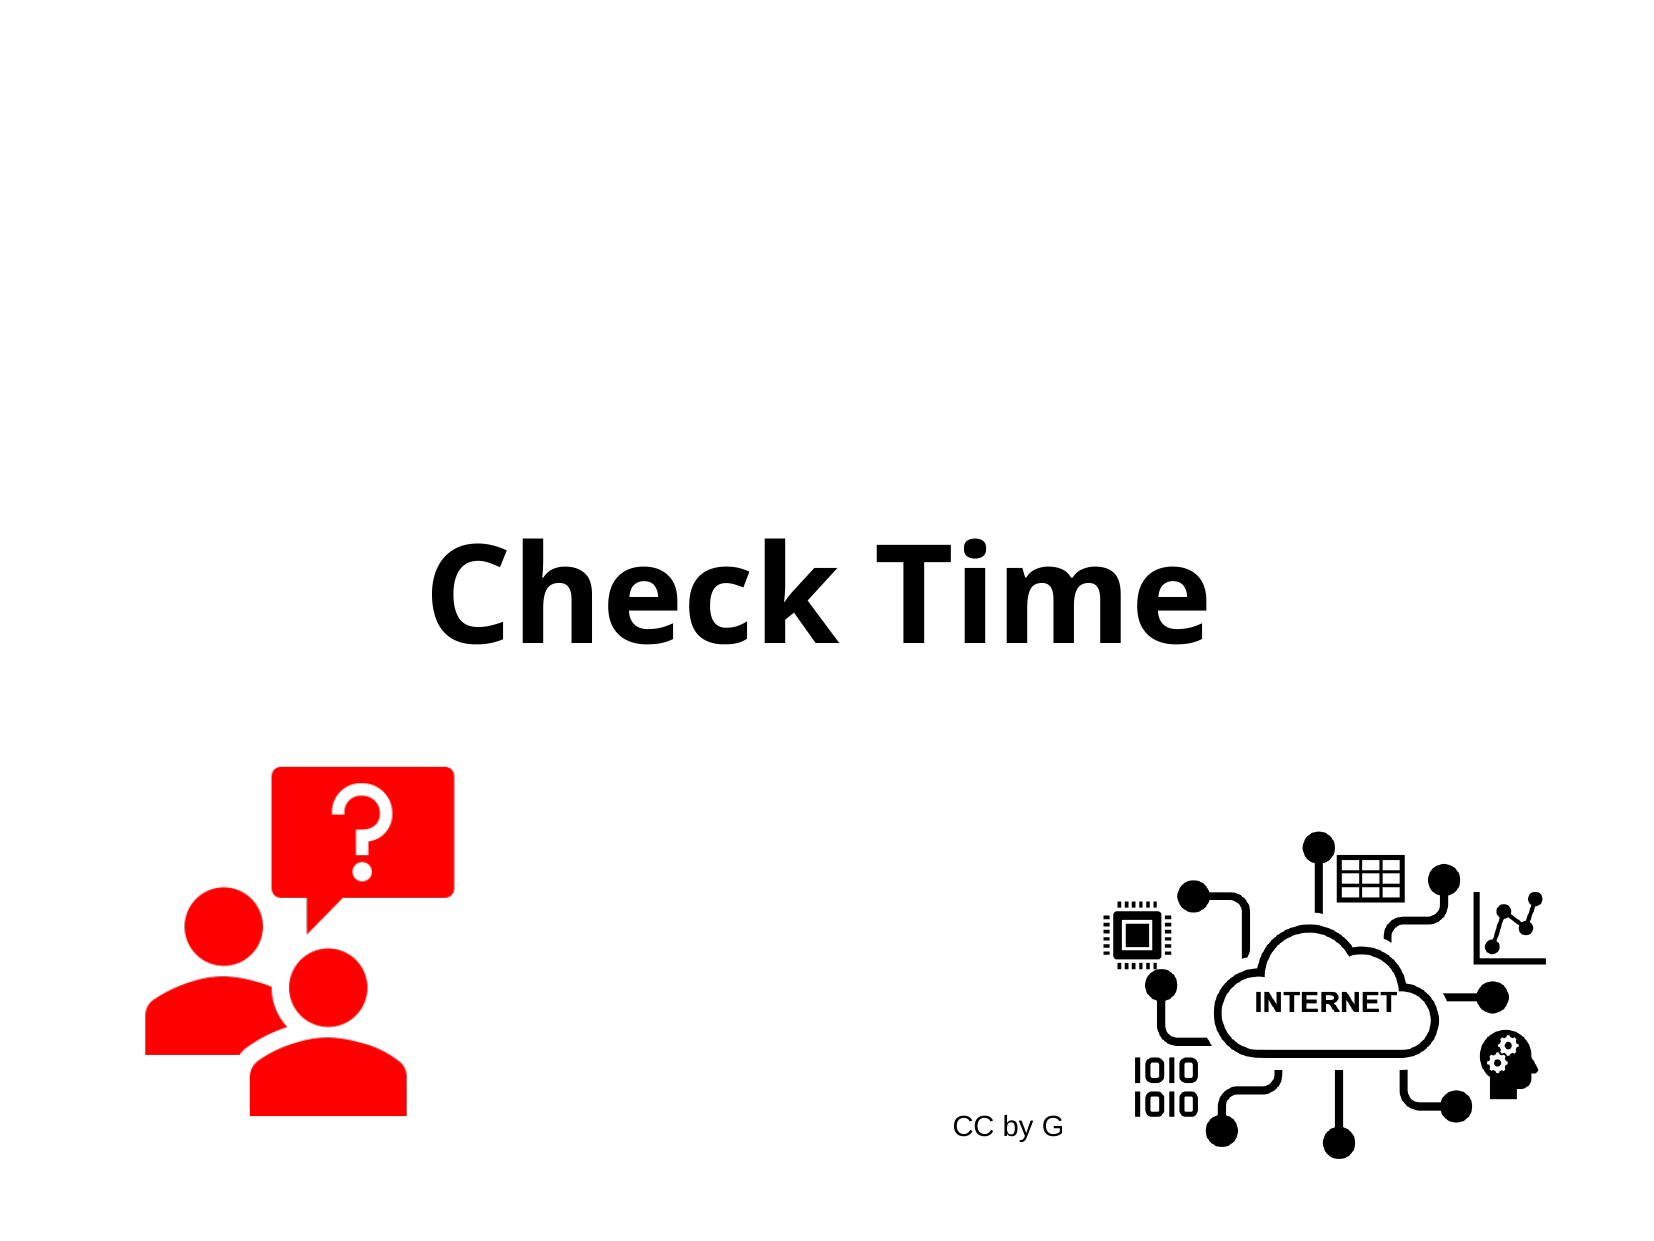

# Check Time
CC by Giorgio Delzanno